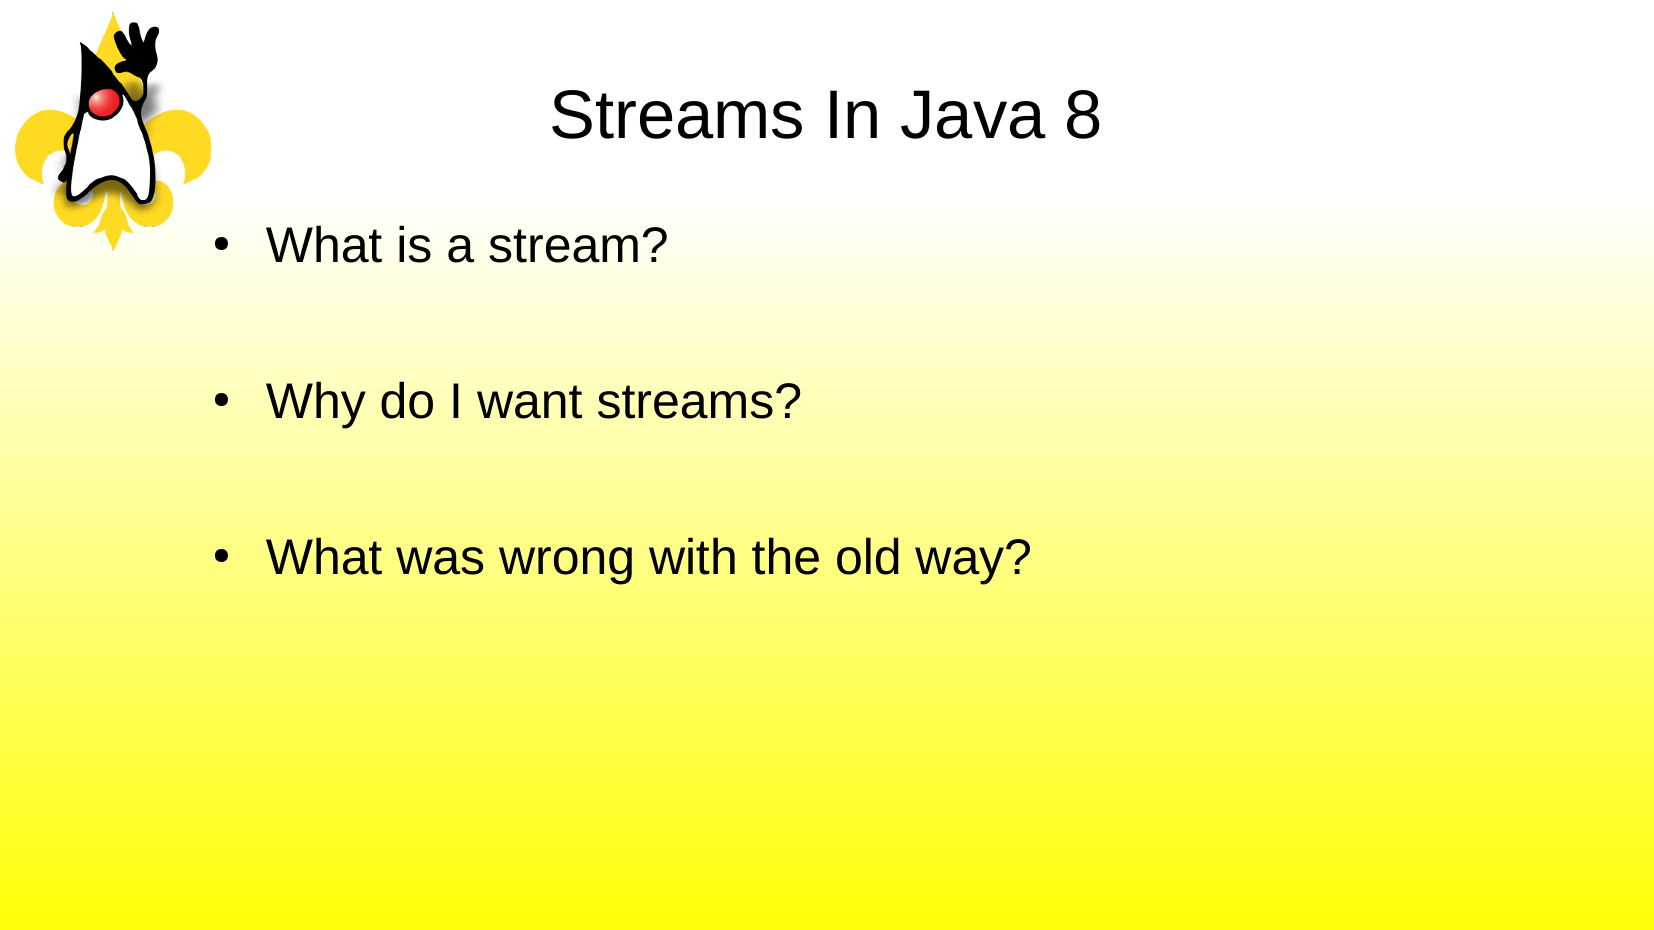

# Streams In Java 8
What is a stream?
Why do I want streams?
What was wrong with the old way?